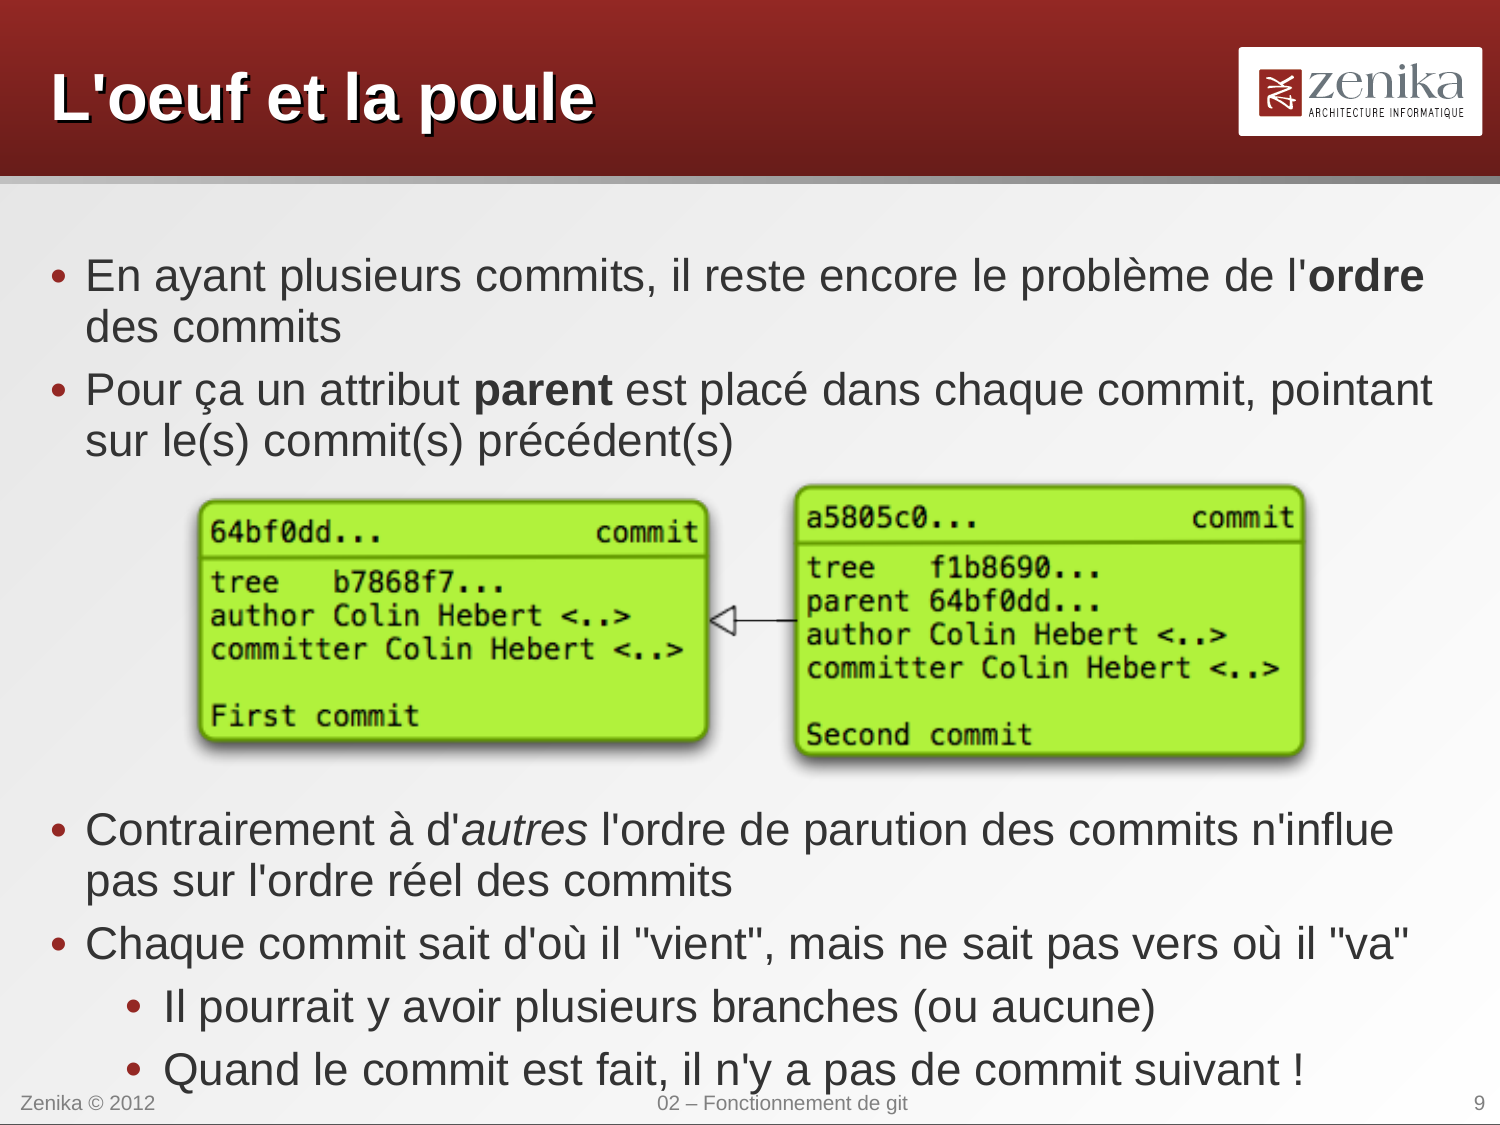

# L'oeuf et la poule
En ayant plusieurs commits, il reste encore le problème de l'ordre des commits
Pour ça un attribut parent est placé dans chaque commit, pointant sur le(s) commit(s) précédent(s)
Contrairement à d'autres l'ordre de parution des commits n'influe pas sur l'ordre réel des commits
Chaque commit sait d'où il "vient", mais ne sait pas vers où il "va"
Il pourrait y avoir plusieurs branches (ou aucune)
Quand le commit est fait, il n'y a pas de commit suivant !